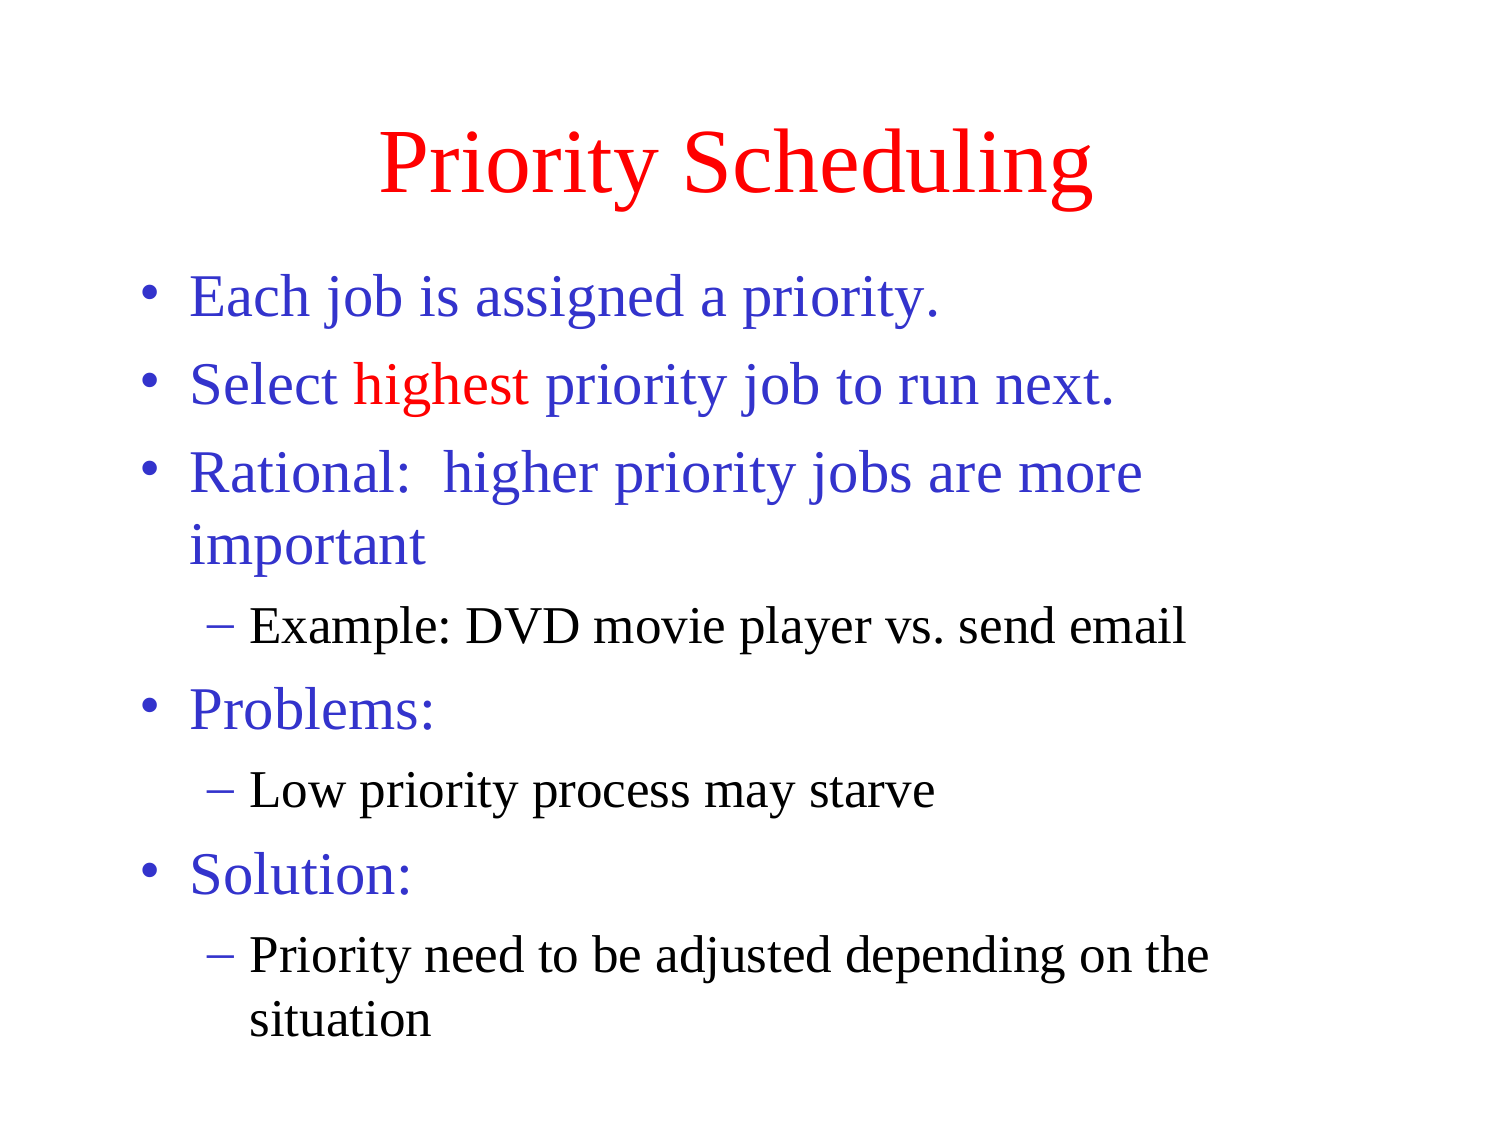

Priority Scheduling
Each job is assigned a priority.
Select highest priority job to run next.
Rational: higher priority jobs are more important
Example: DVD movie player vs. send email
Problems:
Low priority process may starve
Solution:
Priority need to be adjusted depending on the situation